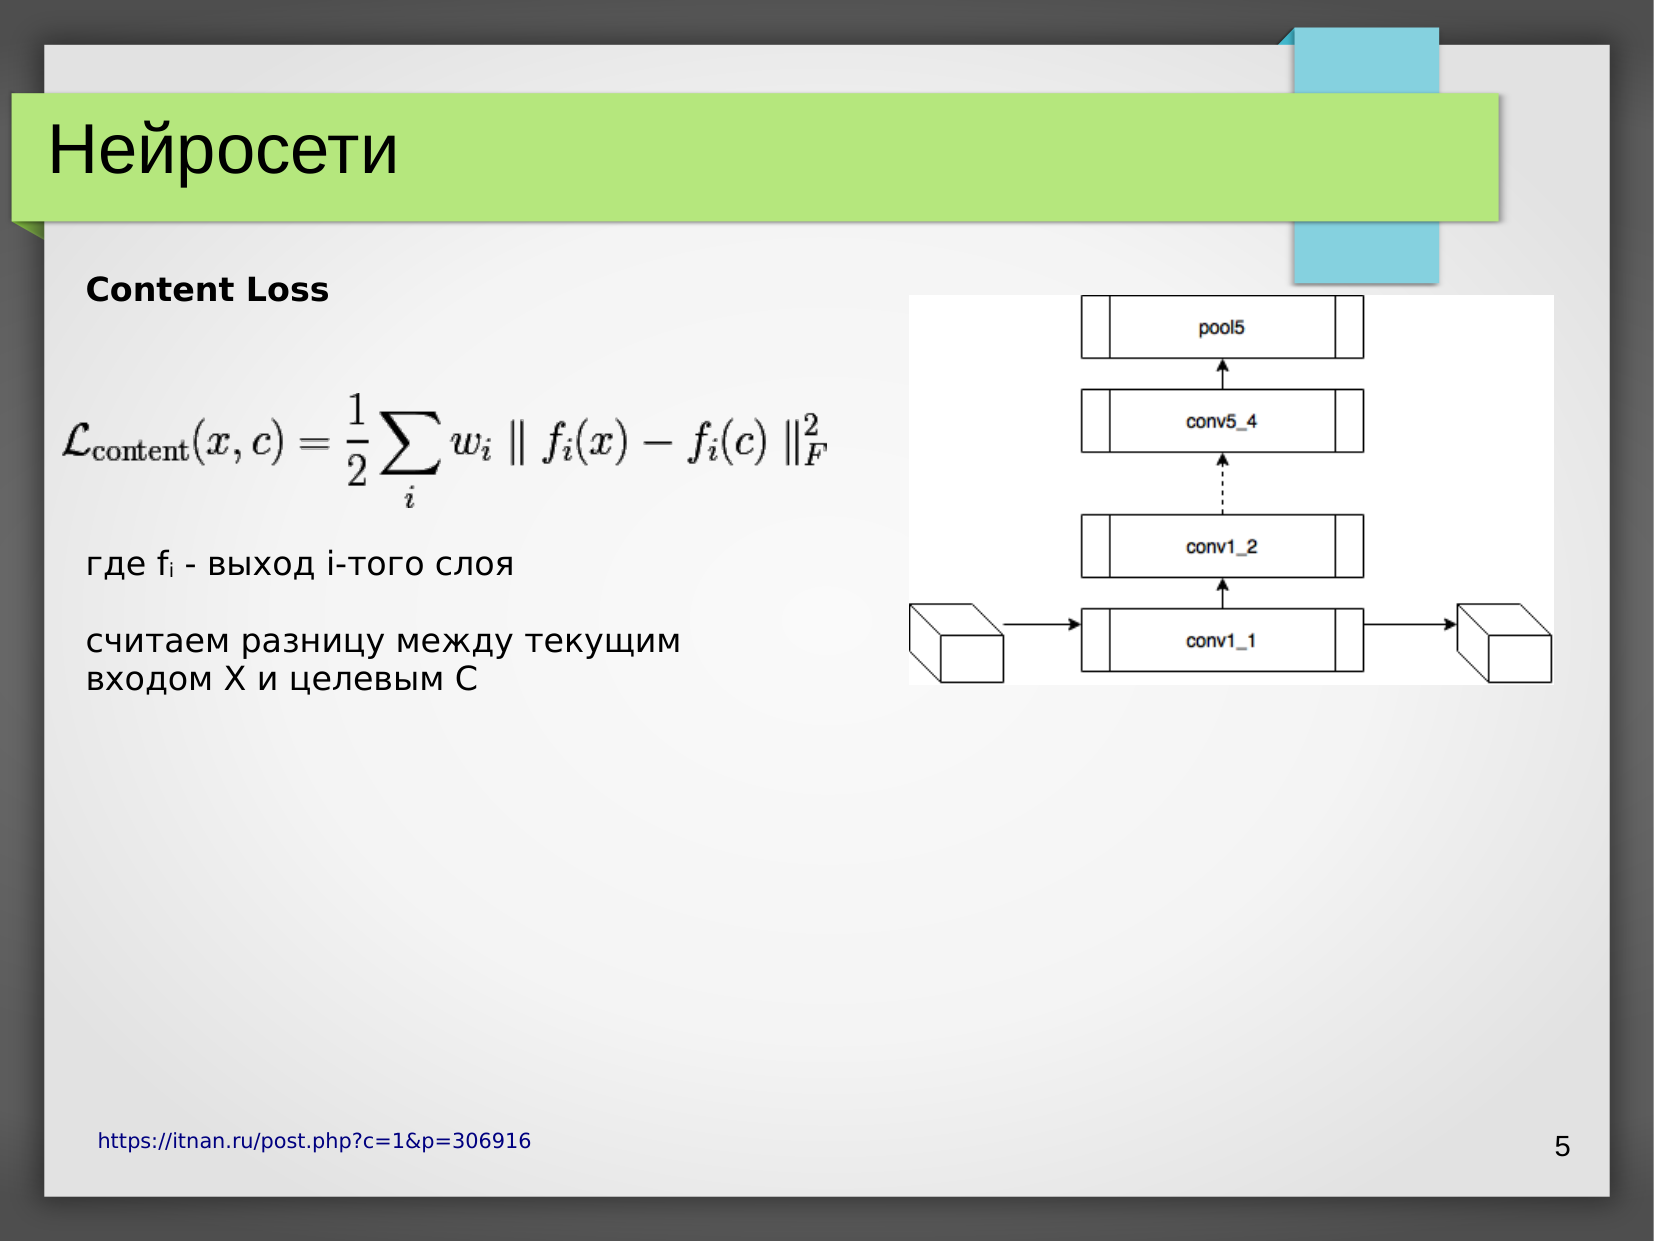

# Нейросети
Content Loss
где fi - выход i-того слоя
считаем разницу между текущим входом Х и целевым С
https://itnan.ru/post.php?c=1&p=306916
5